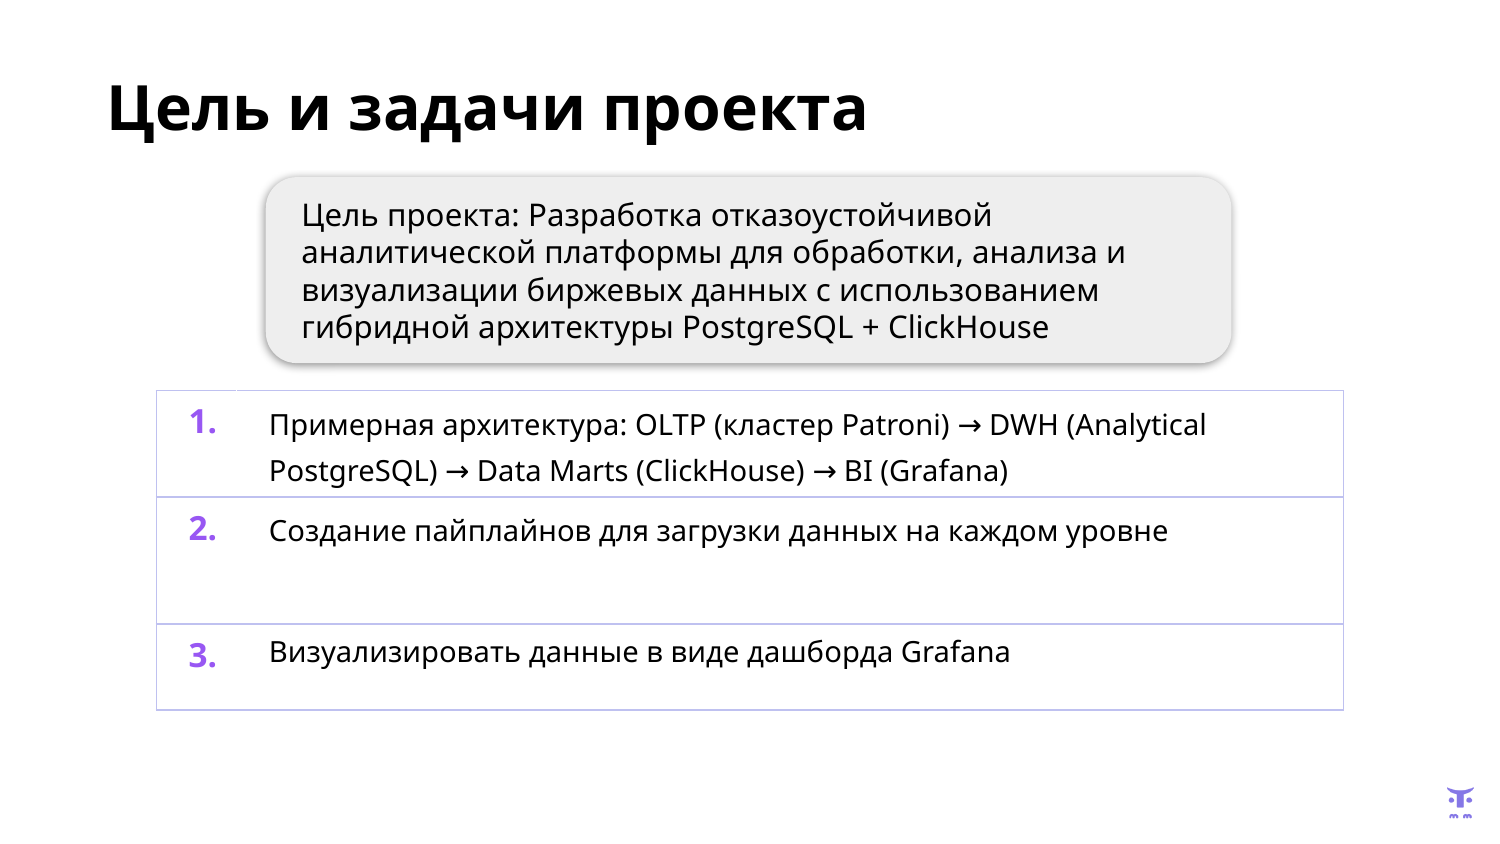

Цель и задачи проекта
Цель проекта: Разработка отказоустойчивой аналитической платформы для обработки, анализа и визуализации биржевых данных с использованием гибридной архитектуры PostgreSQL + ClickHouse
| 1. | Примерная архитектура: OLTP (кластер Patroni) → DWH (Analytical PostgreSQL) → Data Marts (ClickHouse) → BI (Grafana) |
| --- | --- |
| 2. | Создание пайплайнов для загрузки данных на каждом уровне |
| 3. | Визуализировать данные в виде дашборда Grafana |